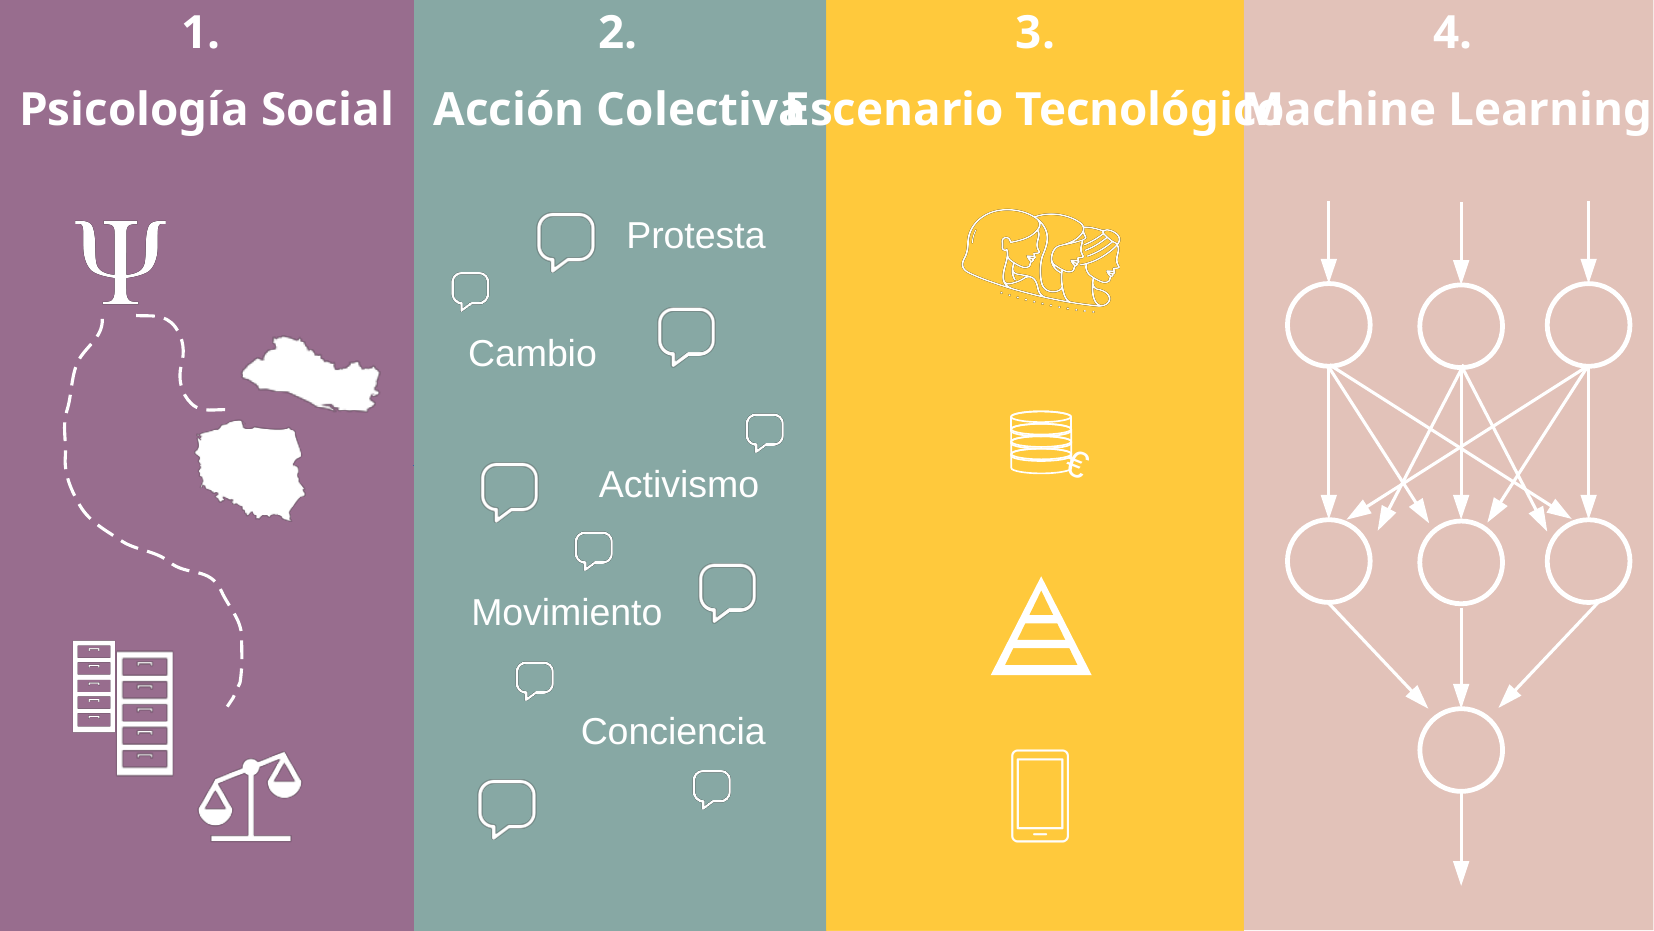

Psicología Social
Acción Colectiva
Escenario Tecnológico
Machine Learning
1.
2.
3.
4.
Protesta
Cambio
Activismo
Movimiento
Conciencia
€